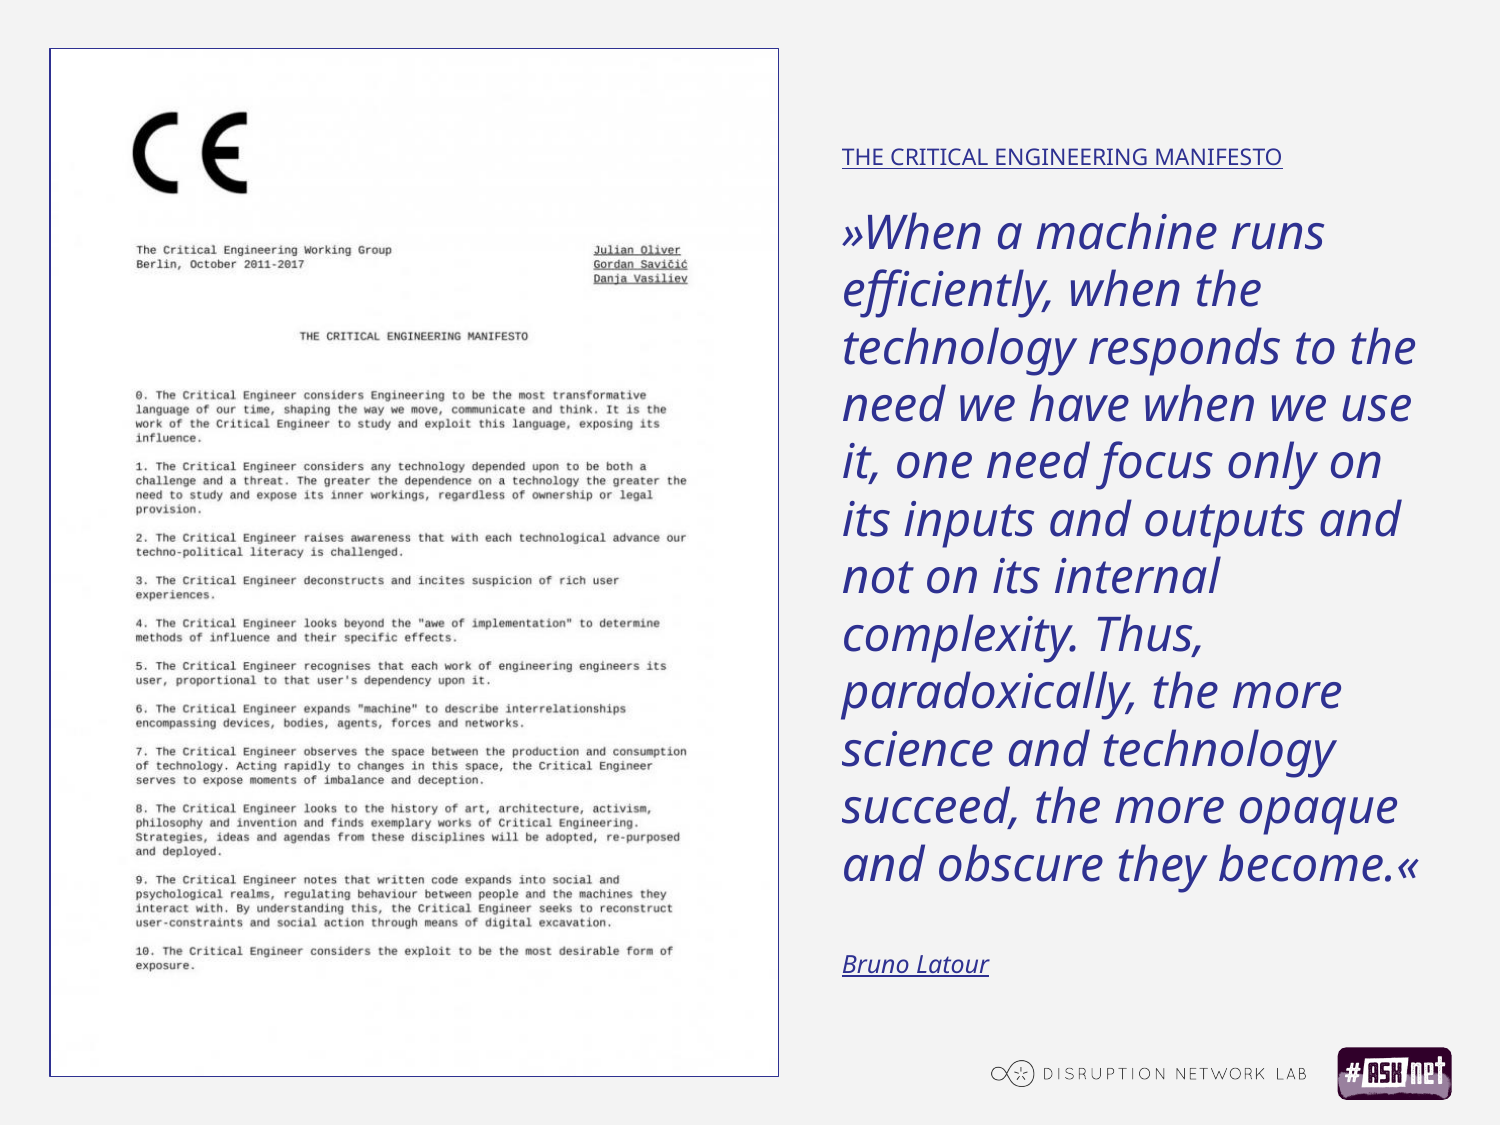

THE CRITICAL ENGINEERING MANIFESTO
»When a machine runs efficiently, when the technology responds to the need we have when we use it, one need focus only on its inputs and outputs and not on its internal complexity. Thus, paradoxically, the more science and technology succeed, the more opaque and obscure they become.«
Bruno Latour